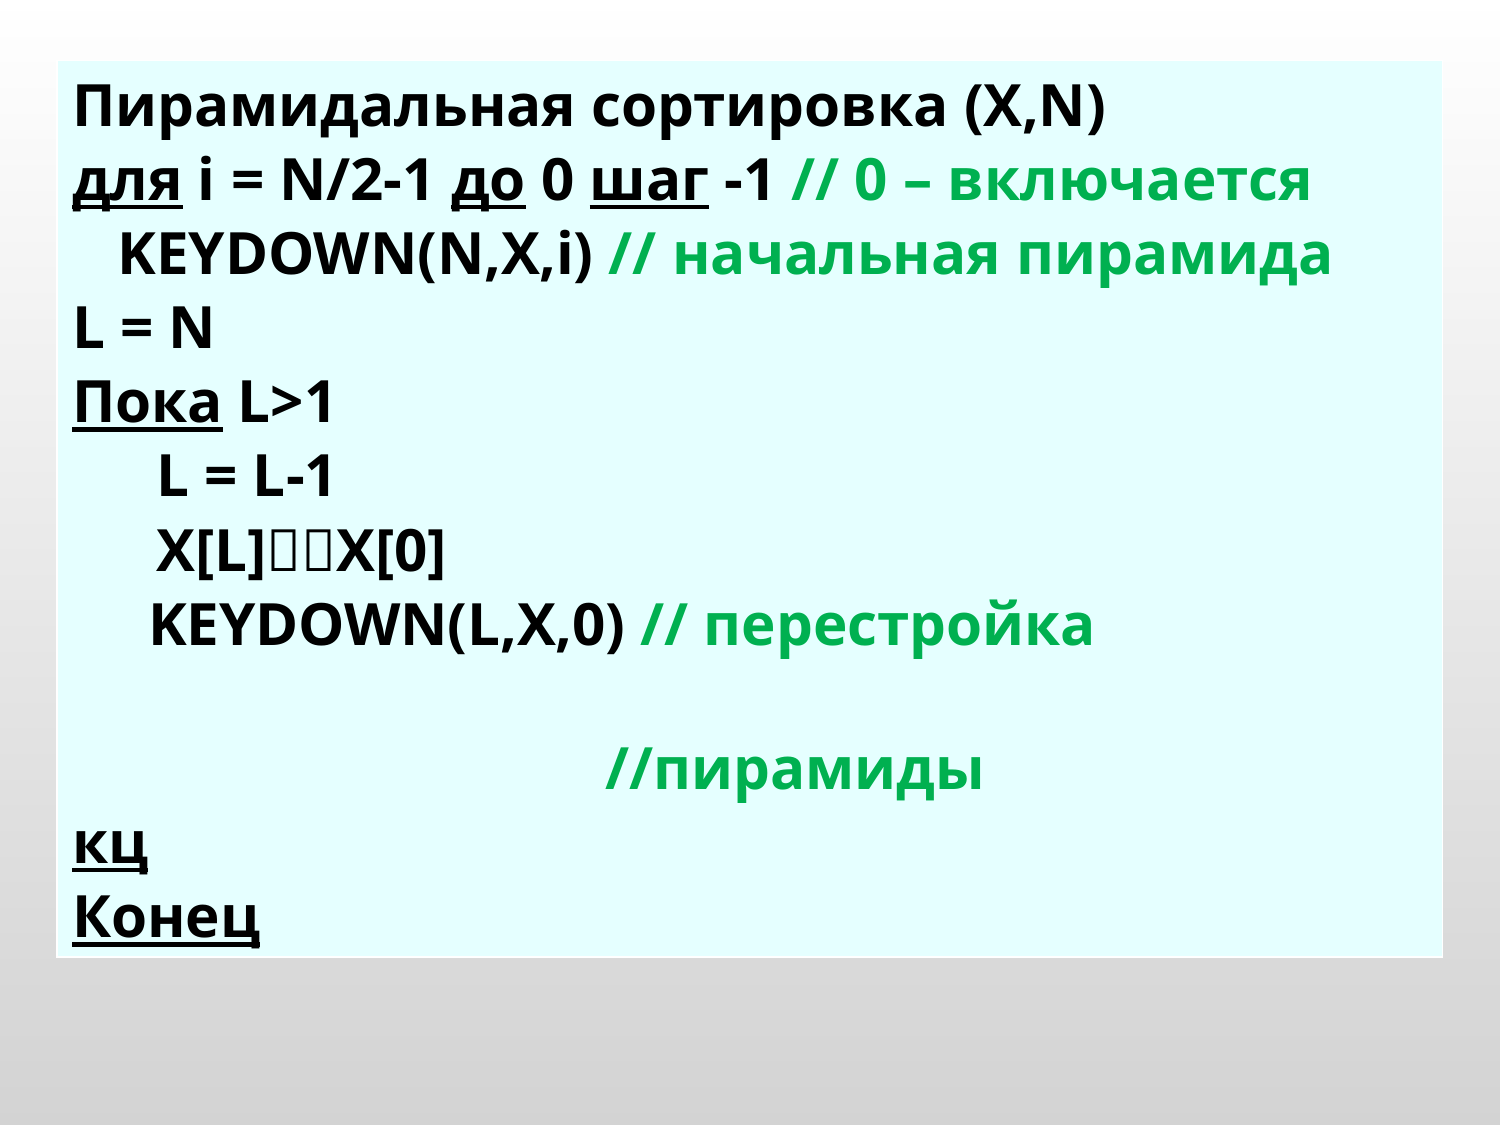

Пирамидальная сортировка (X,N)
для i = N/2-1 до 0 шаг -1 // 0 – включается
 KEYDOWN(N,X,i) // начальная пирамида
L = N
Пока L>1
	L = L-1
	X[L]X[0]
 KEYDOWN(L,X,0) // перестройка
 //пирамиды
кц
Конец